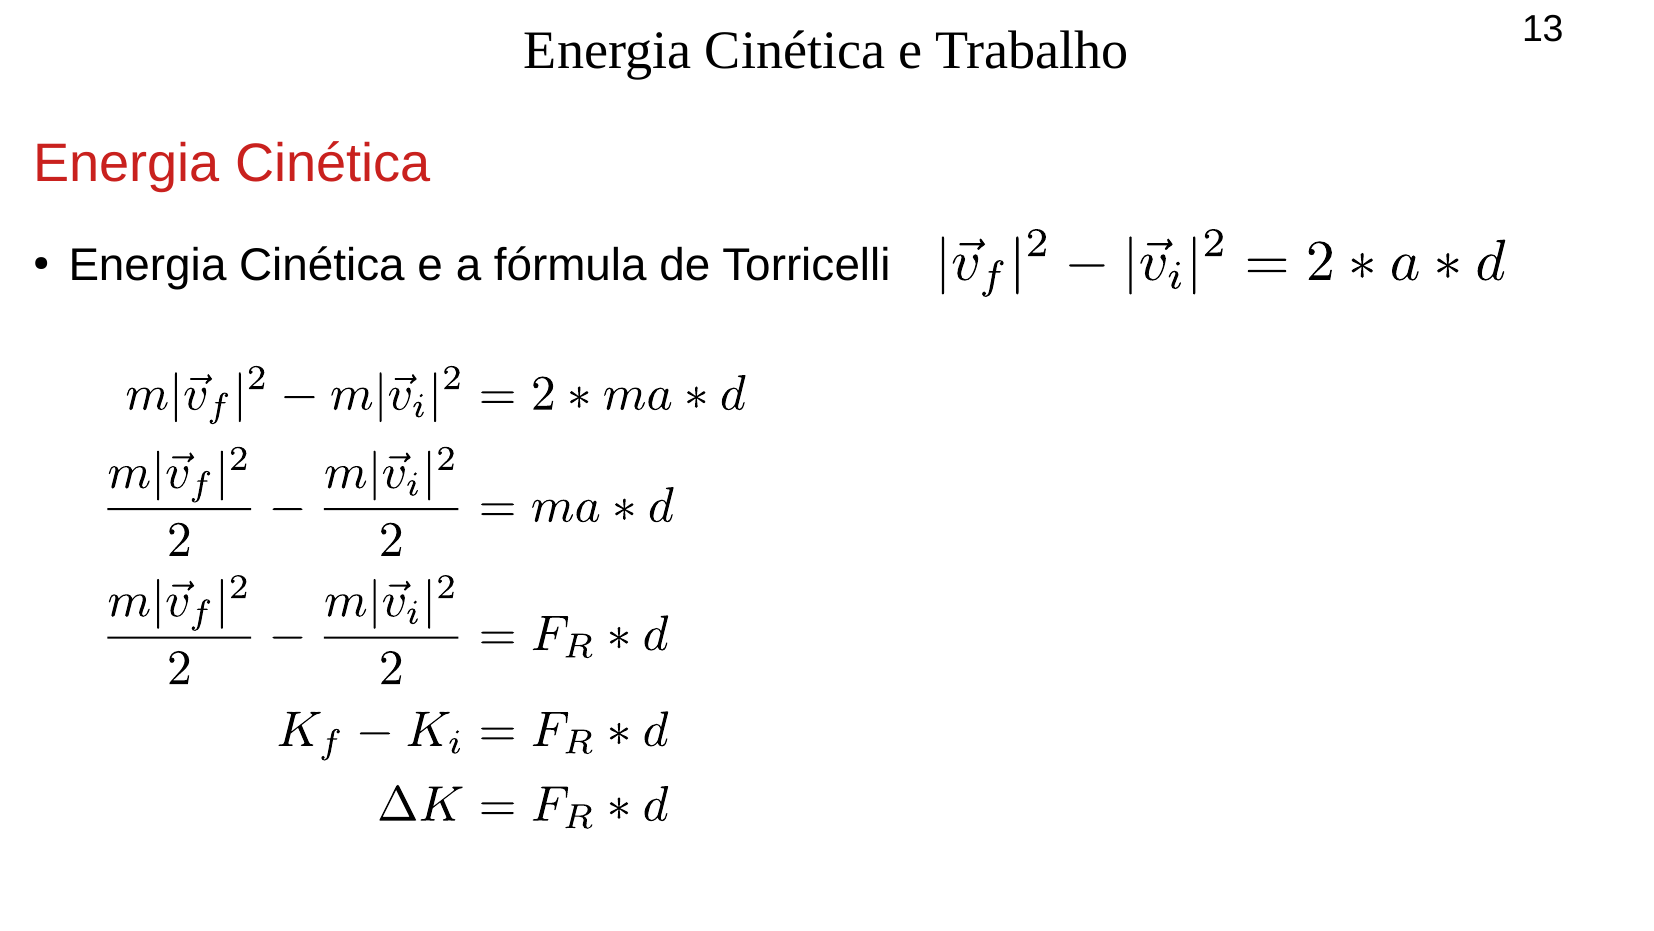

Energia Cinética e Trabalho
Energia Cinética
Energia Cinética e a fórmula de Torricelli